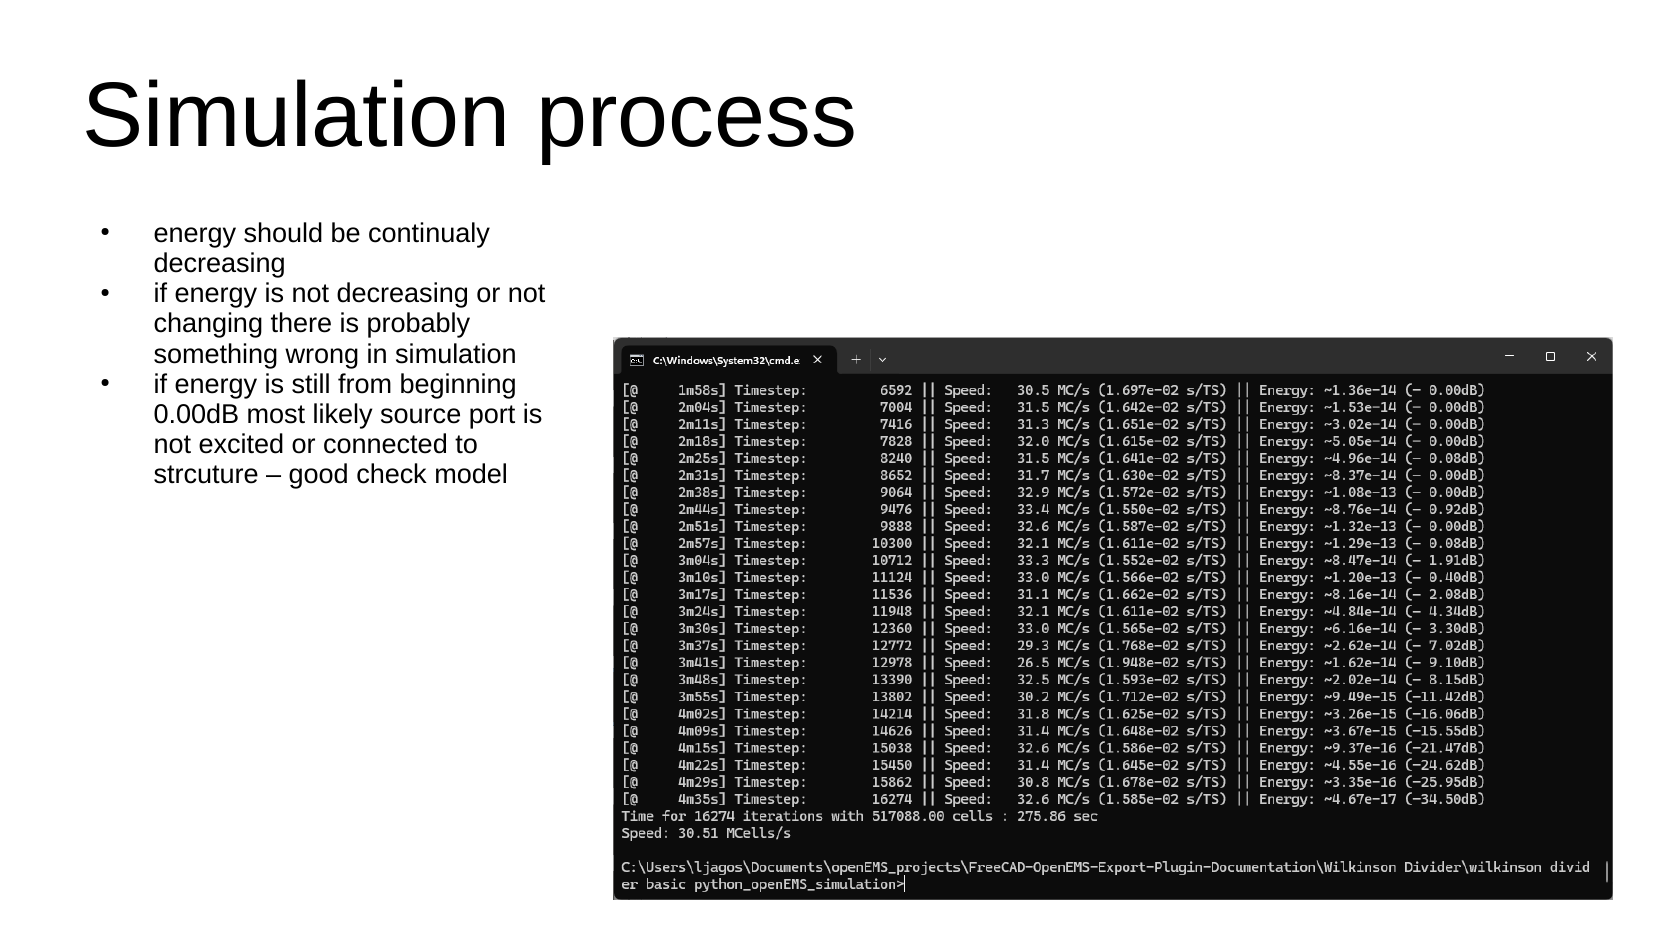

# Simulation process
energy should be continualy decreasing
if energy is not decreasing or not changing there is probably something wrong in simulation
if energy is still from beginning 0.00dB most likely source port is not excited or connected to strcuture – good check model